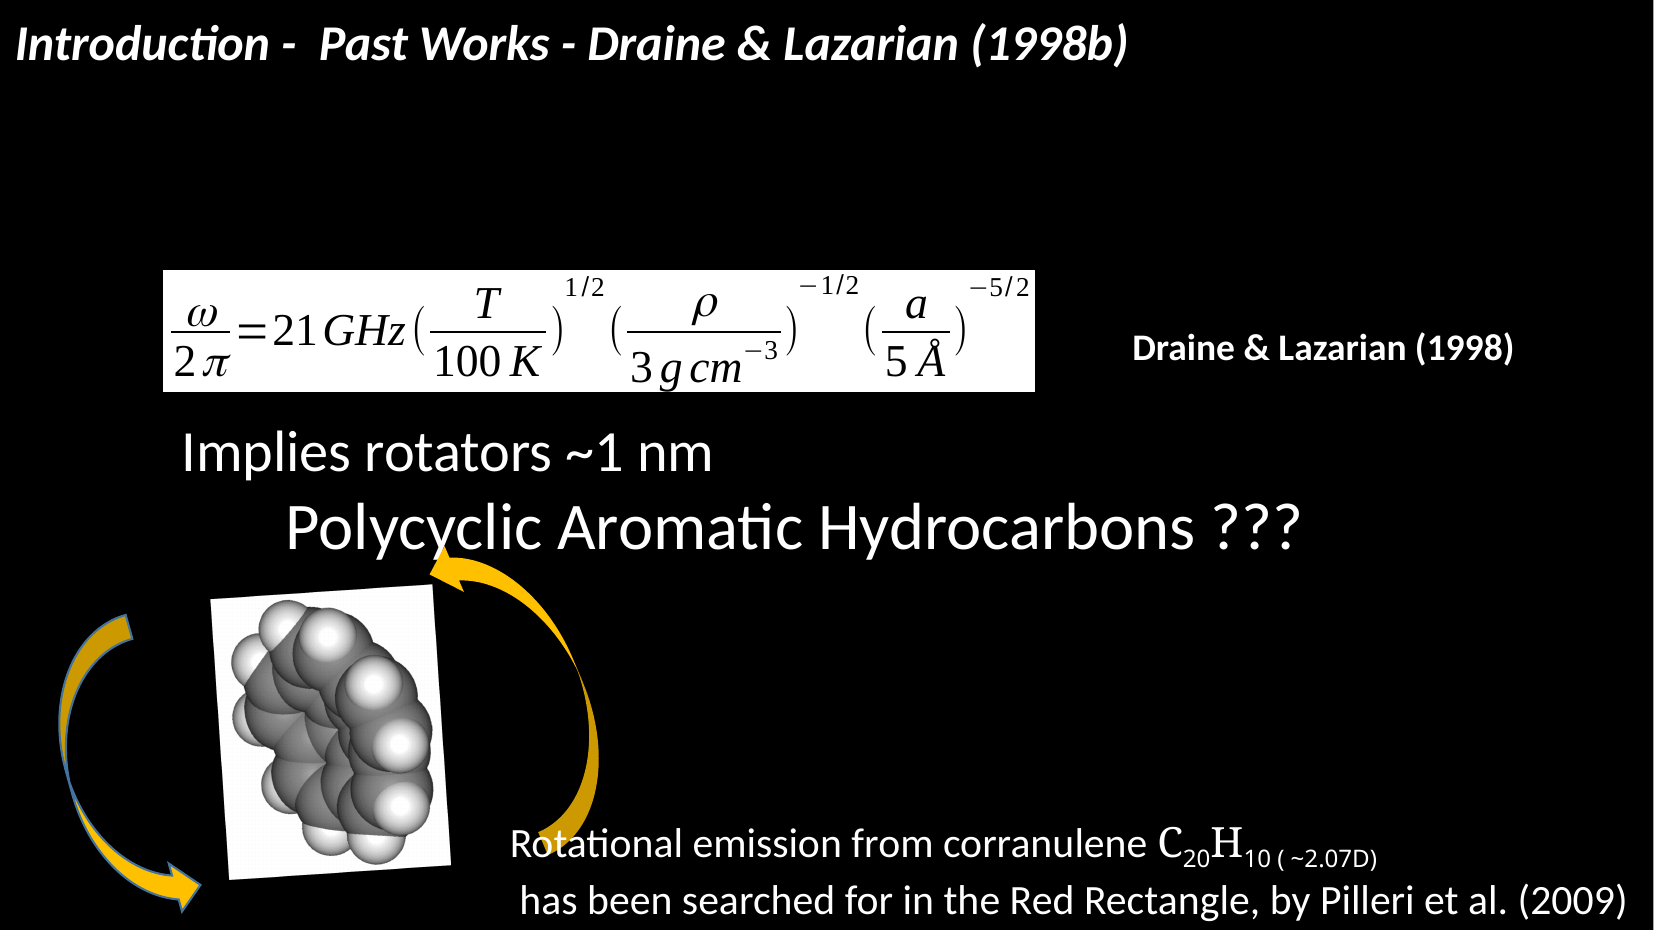

Introduction - Past Works - Draine & Lazarian (1998b)
Draine & Lazarian (1998)
Implies rotators ~1 nm
Polycyclic Aromatic Hydrocarbons ???
Rotational emission from corranulene C20H10 ( ~2.07D)
 has been searched for in the Red Rectangle, by Pilleri et al. (2009)